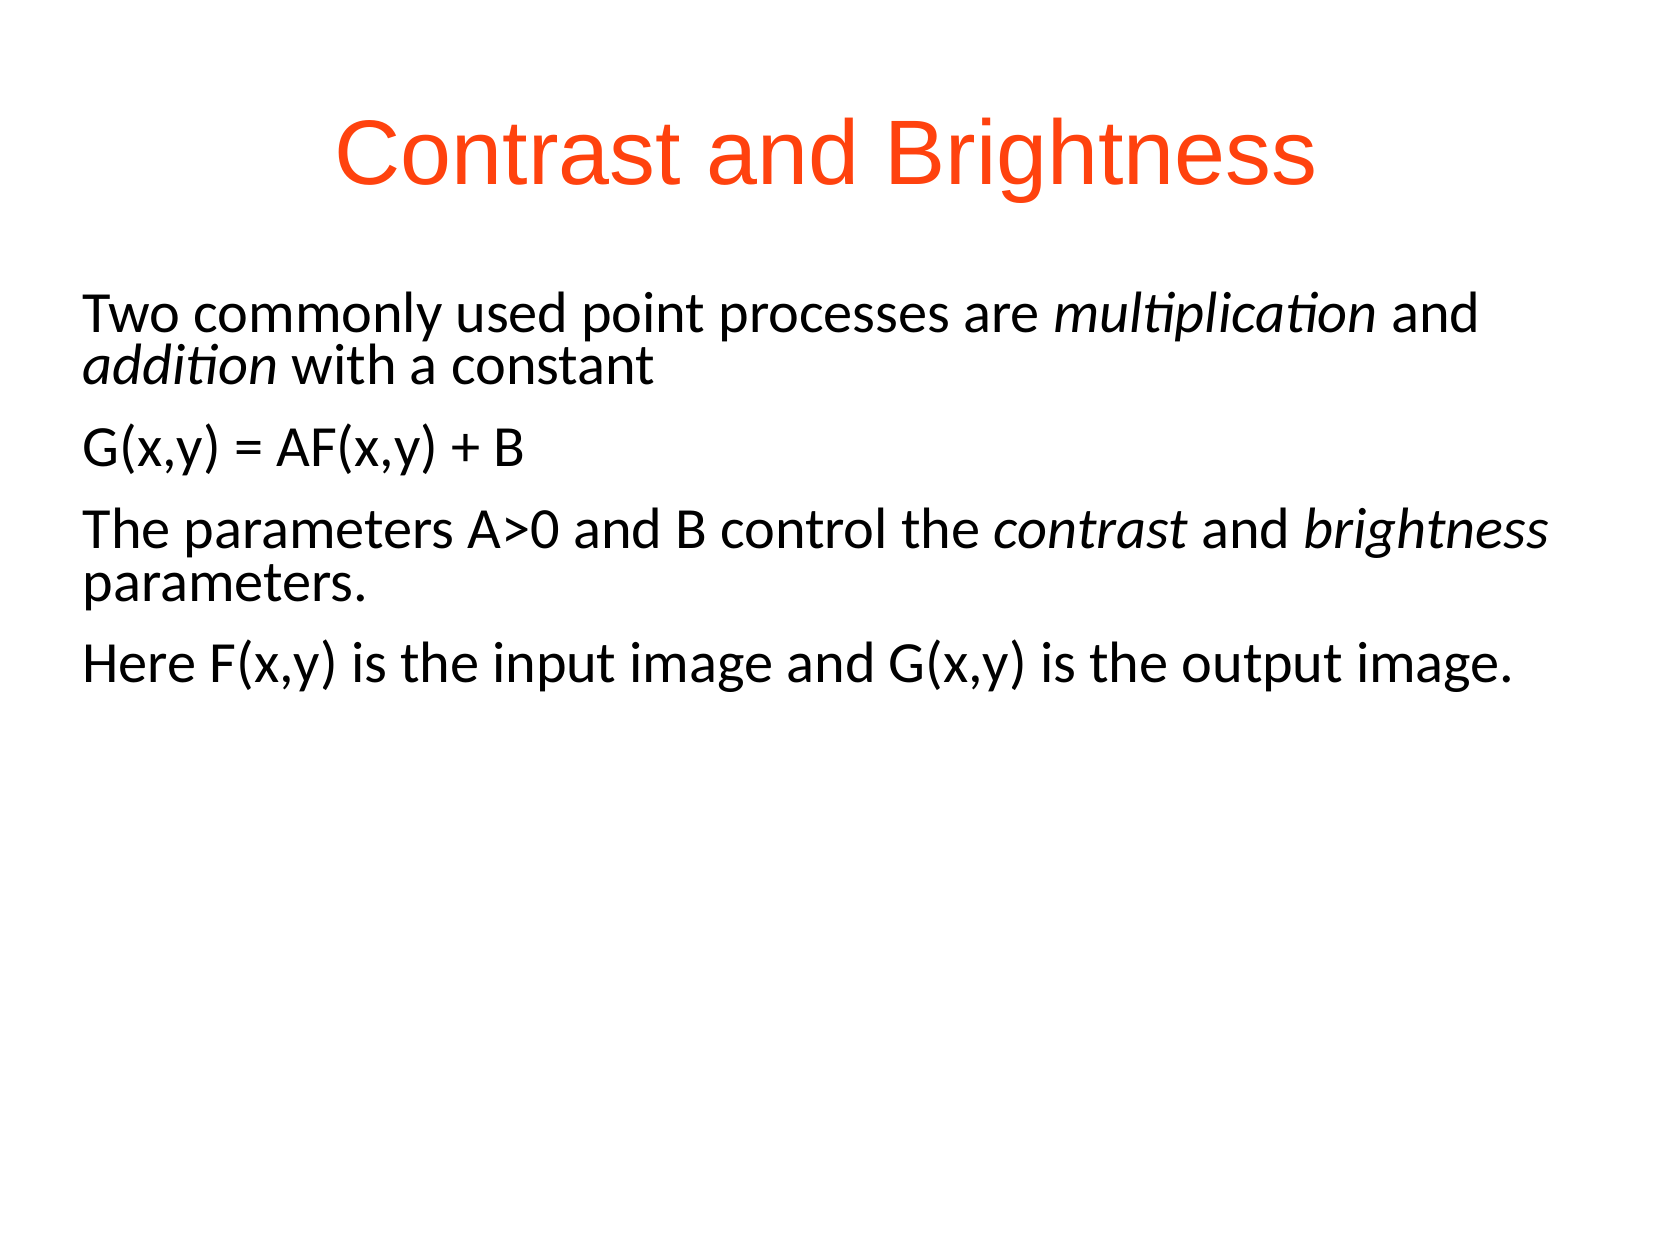

# Contrast and Brightness
Two commonly used point processes are multiplication and addition with a constant
G(x,y) = AF(x,y) + B
The parameters A>0 and B control the contrast and brightness parameters.
Here F(x,y) is the input image and G(x,y) is the output image.